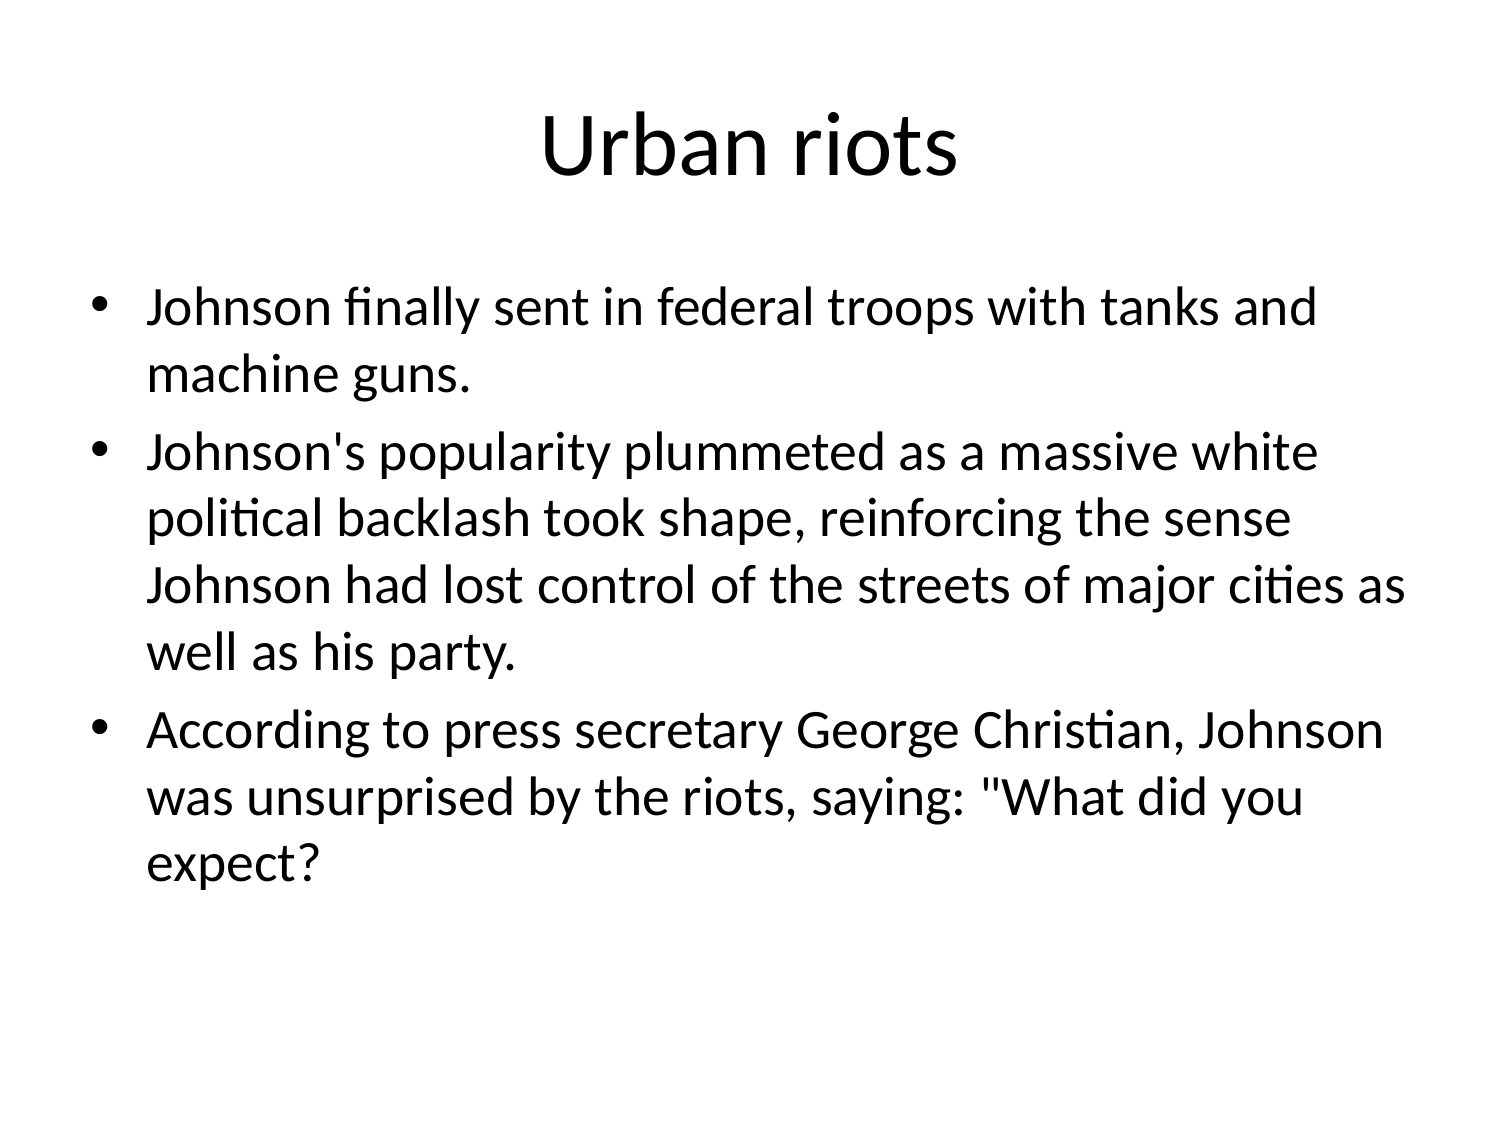

# Urban riots
Johnson finally sent in federal troops with tanks and machine guns.
Johnson's popularity plummeted as a massive white political backlash took shape, reinforcing the sense Johnson had lost control of the streets of major cities as well as his party.
According to press secretary George Christian, Johnson was unsurprised by the riots, saying: "What did you expect?